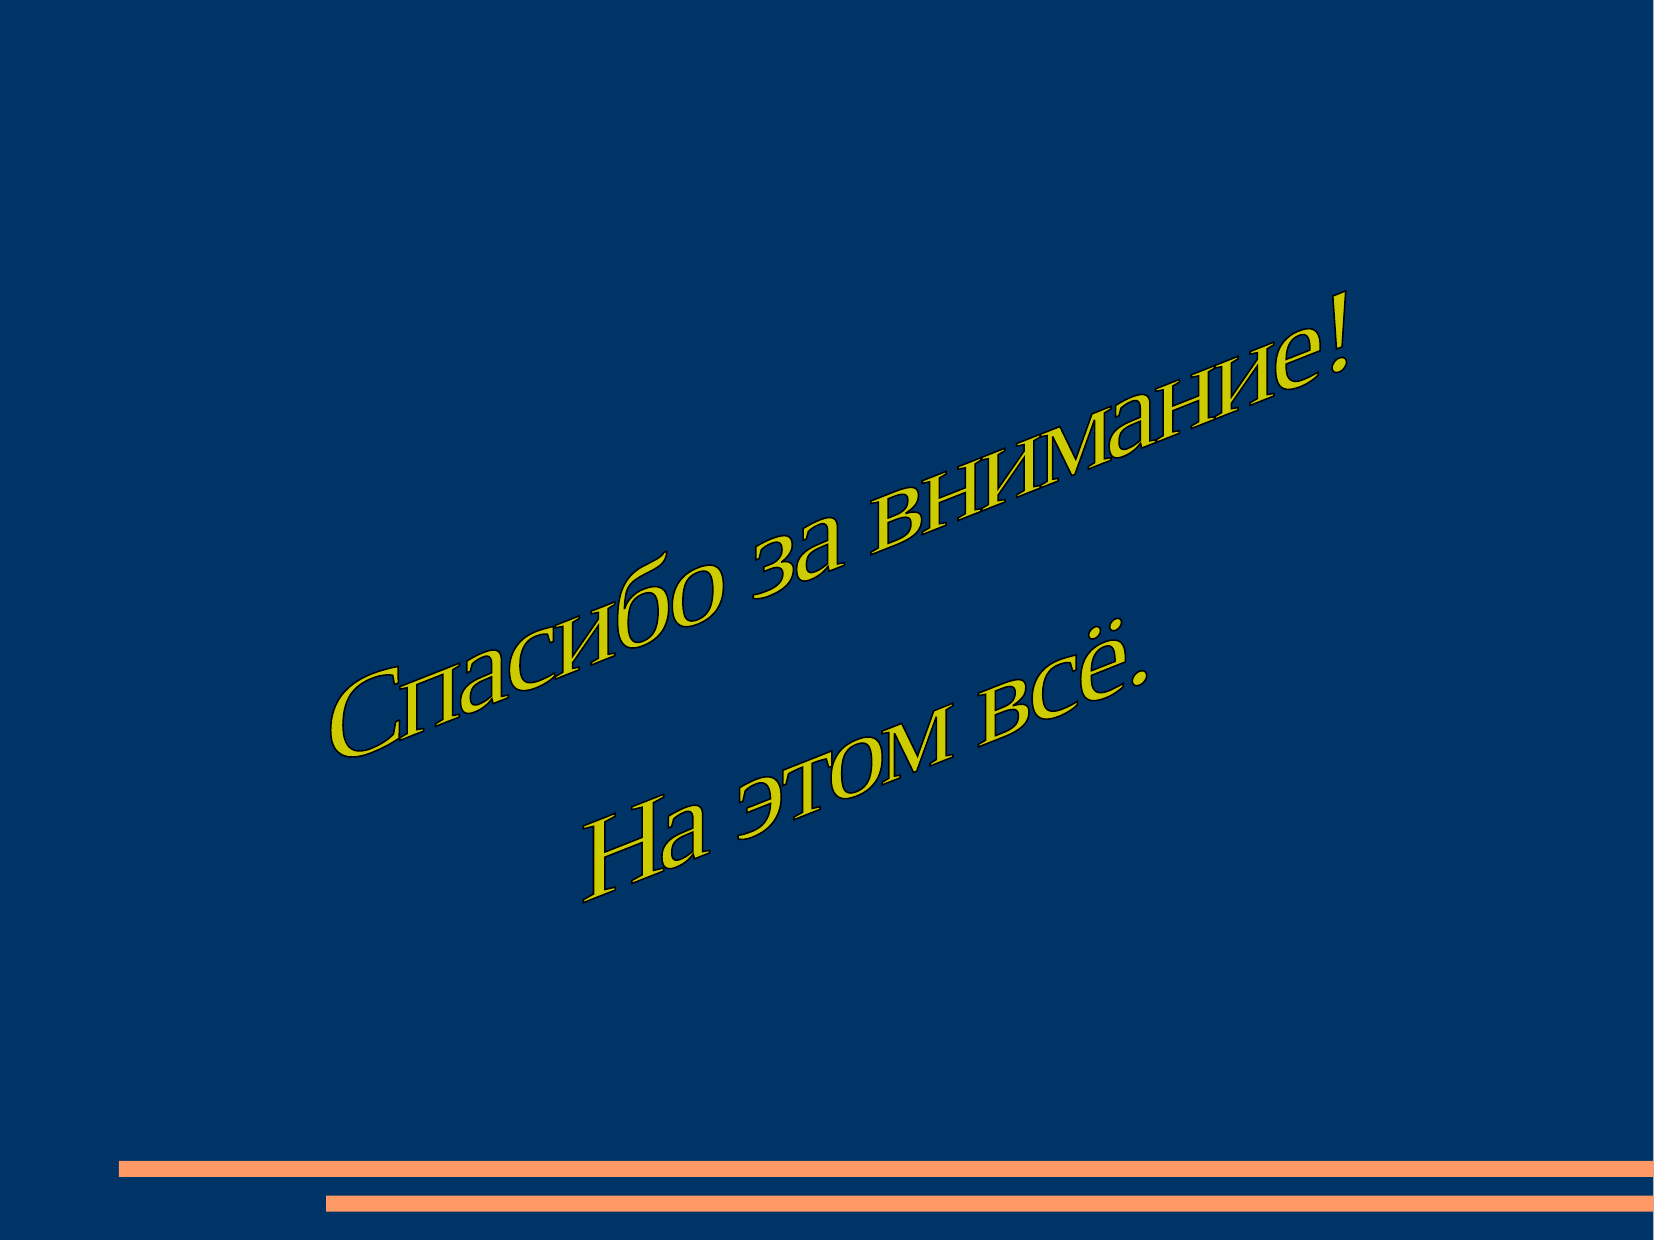

#
Спасибо за внимание!
 На этом всё.